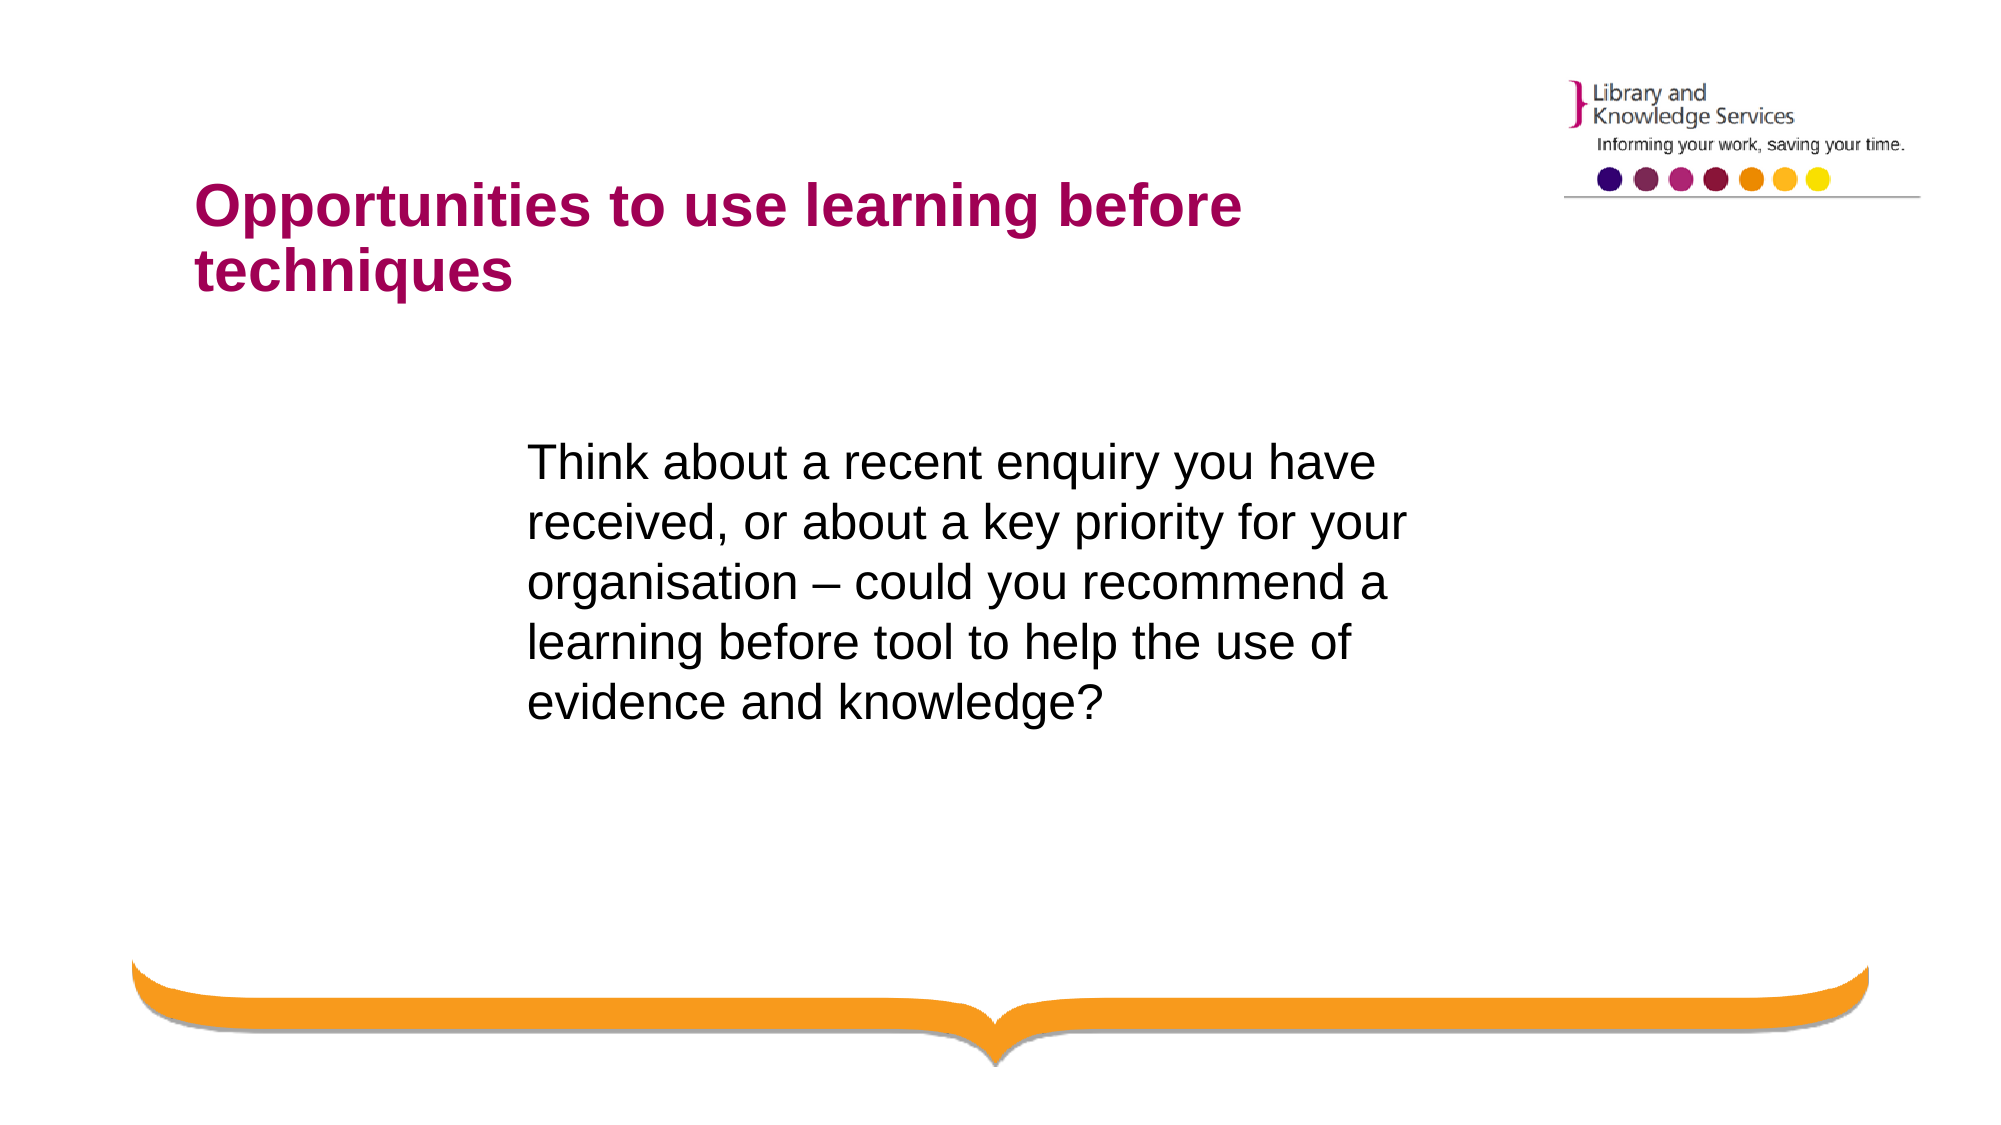

# Opportunities to use learning before techniques
Think about a recent enquiry you have received, or about a key priority for your organisation – could you recommend a learning before tool to help the use of evidence and knowledge?